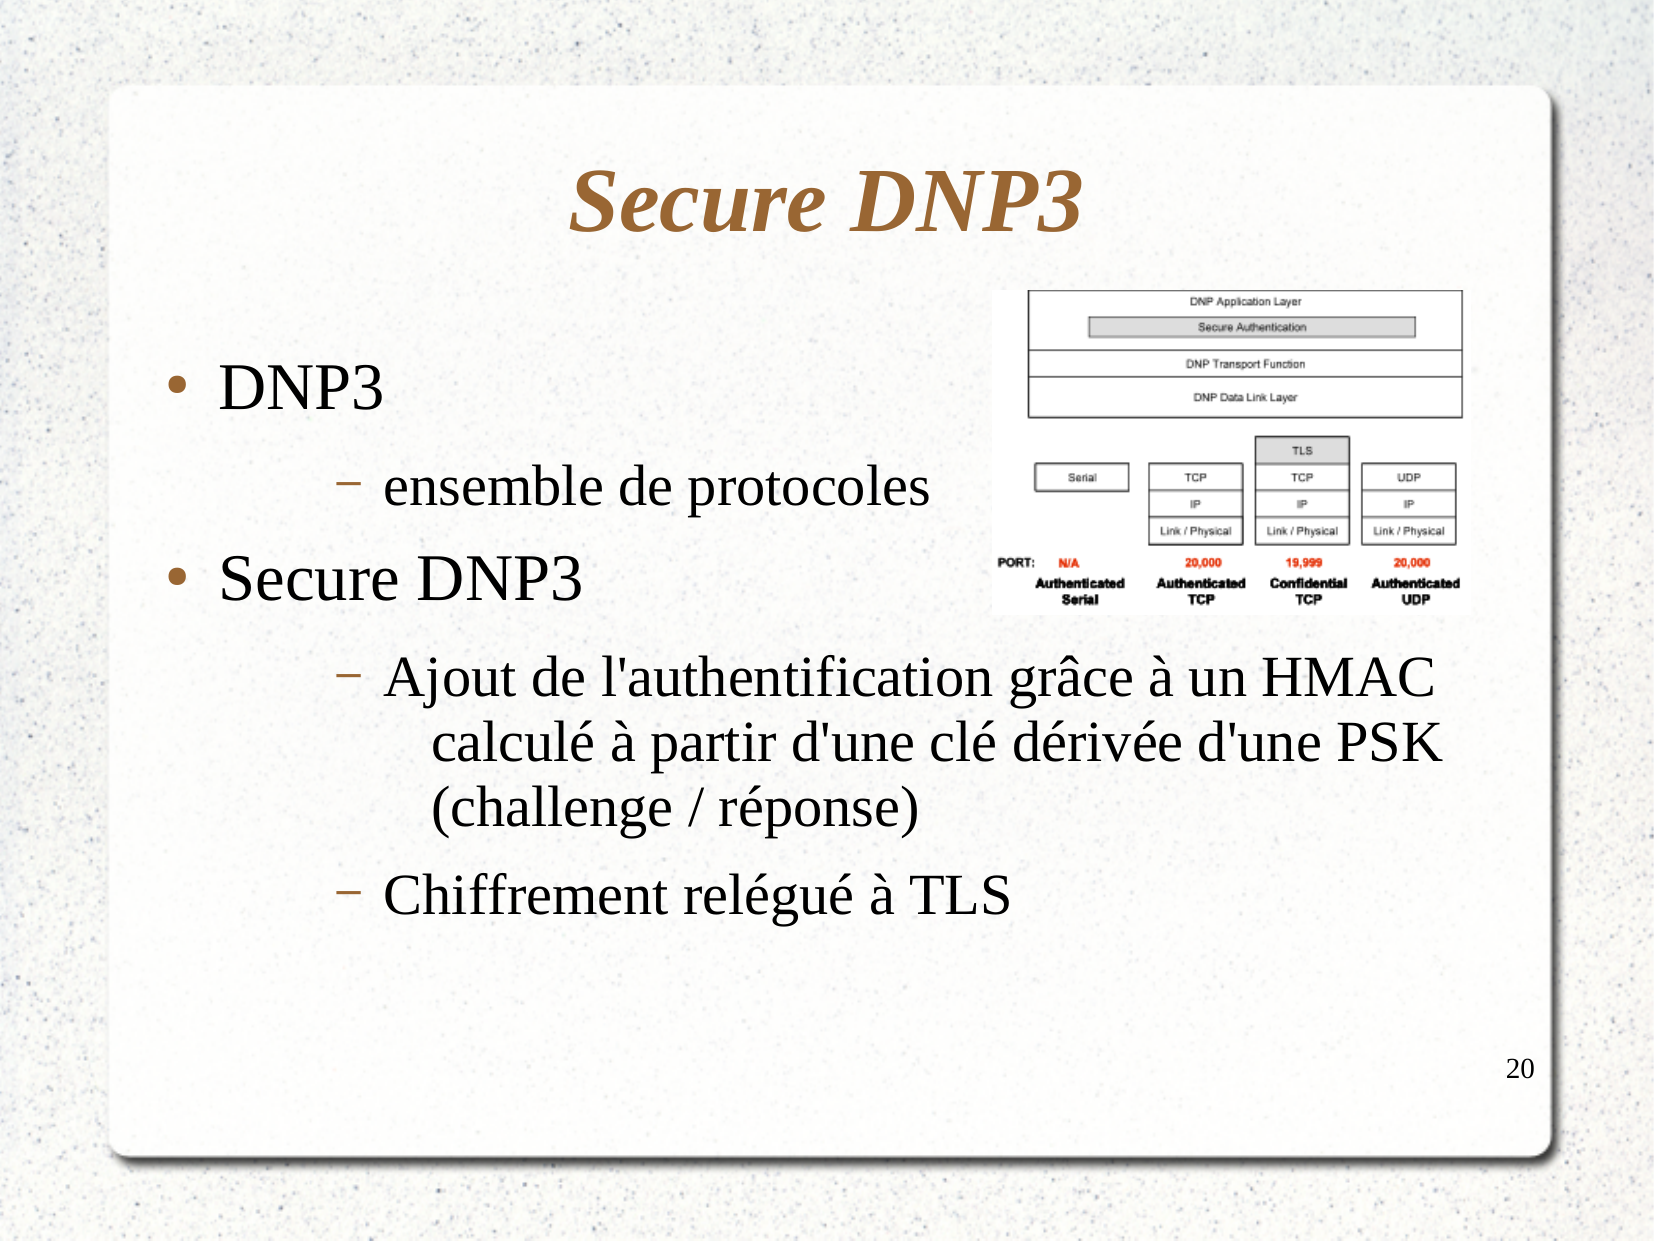

# Secure DNP3
DNP3
ensemble de protocoles
Secure DNP3
Ajout de l'authentification grâce à un HMAC calculé à partir d'une clé dérivée d'une PSK (challenge / réponse)
Chiffrement relégué à TLS
20